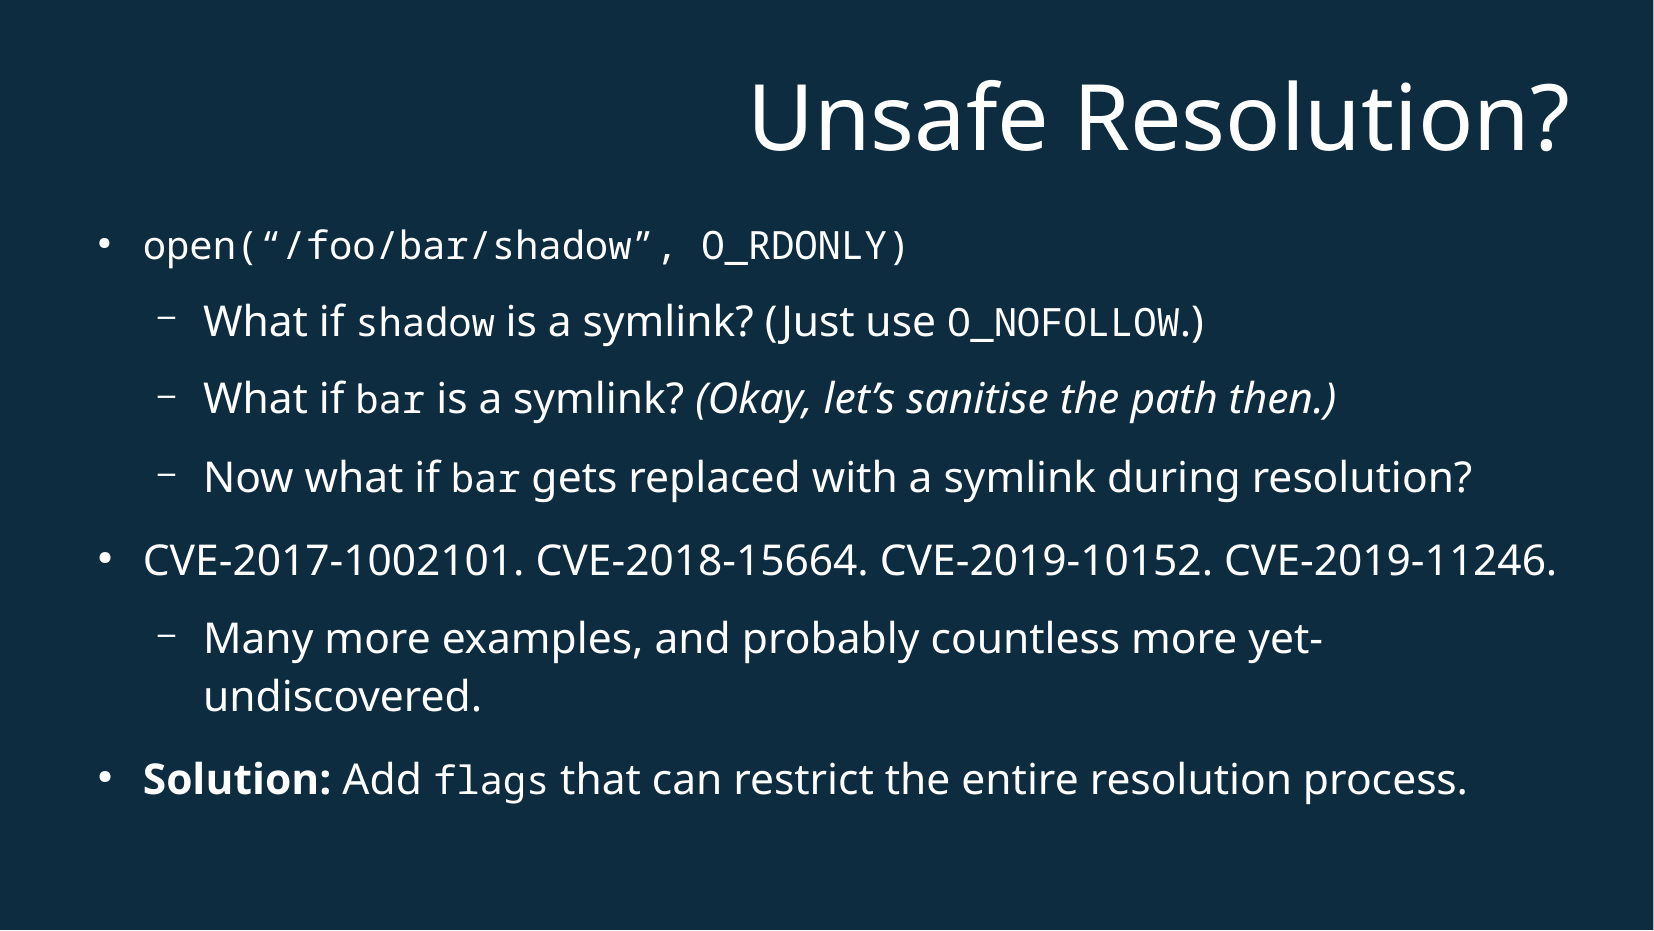

# Unsafe Resolution?
open(“/foo/bar/shadow”, O_RDONLY)
What if shadow is a symlink? (Just use O_NOFOLLOW.)
What if bar is a symlink? (Okay, let’s sanitise the path then.)
Now what if bar gets replaced with a symlink during resolution?
CVE-2017-1002101. CVE-2018-15664. CVE-2019-10152. CVE-2019-11246.
Many more examples, and probably countless more yet-undiscovered.
Solution: Add flags that can restrict the entire resolution process.